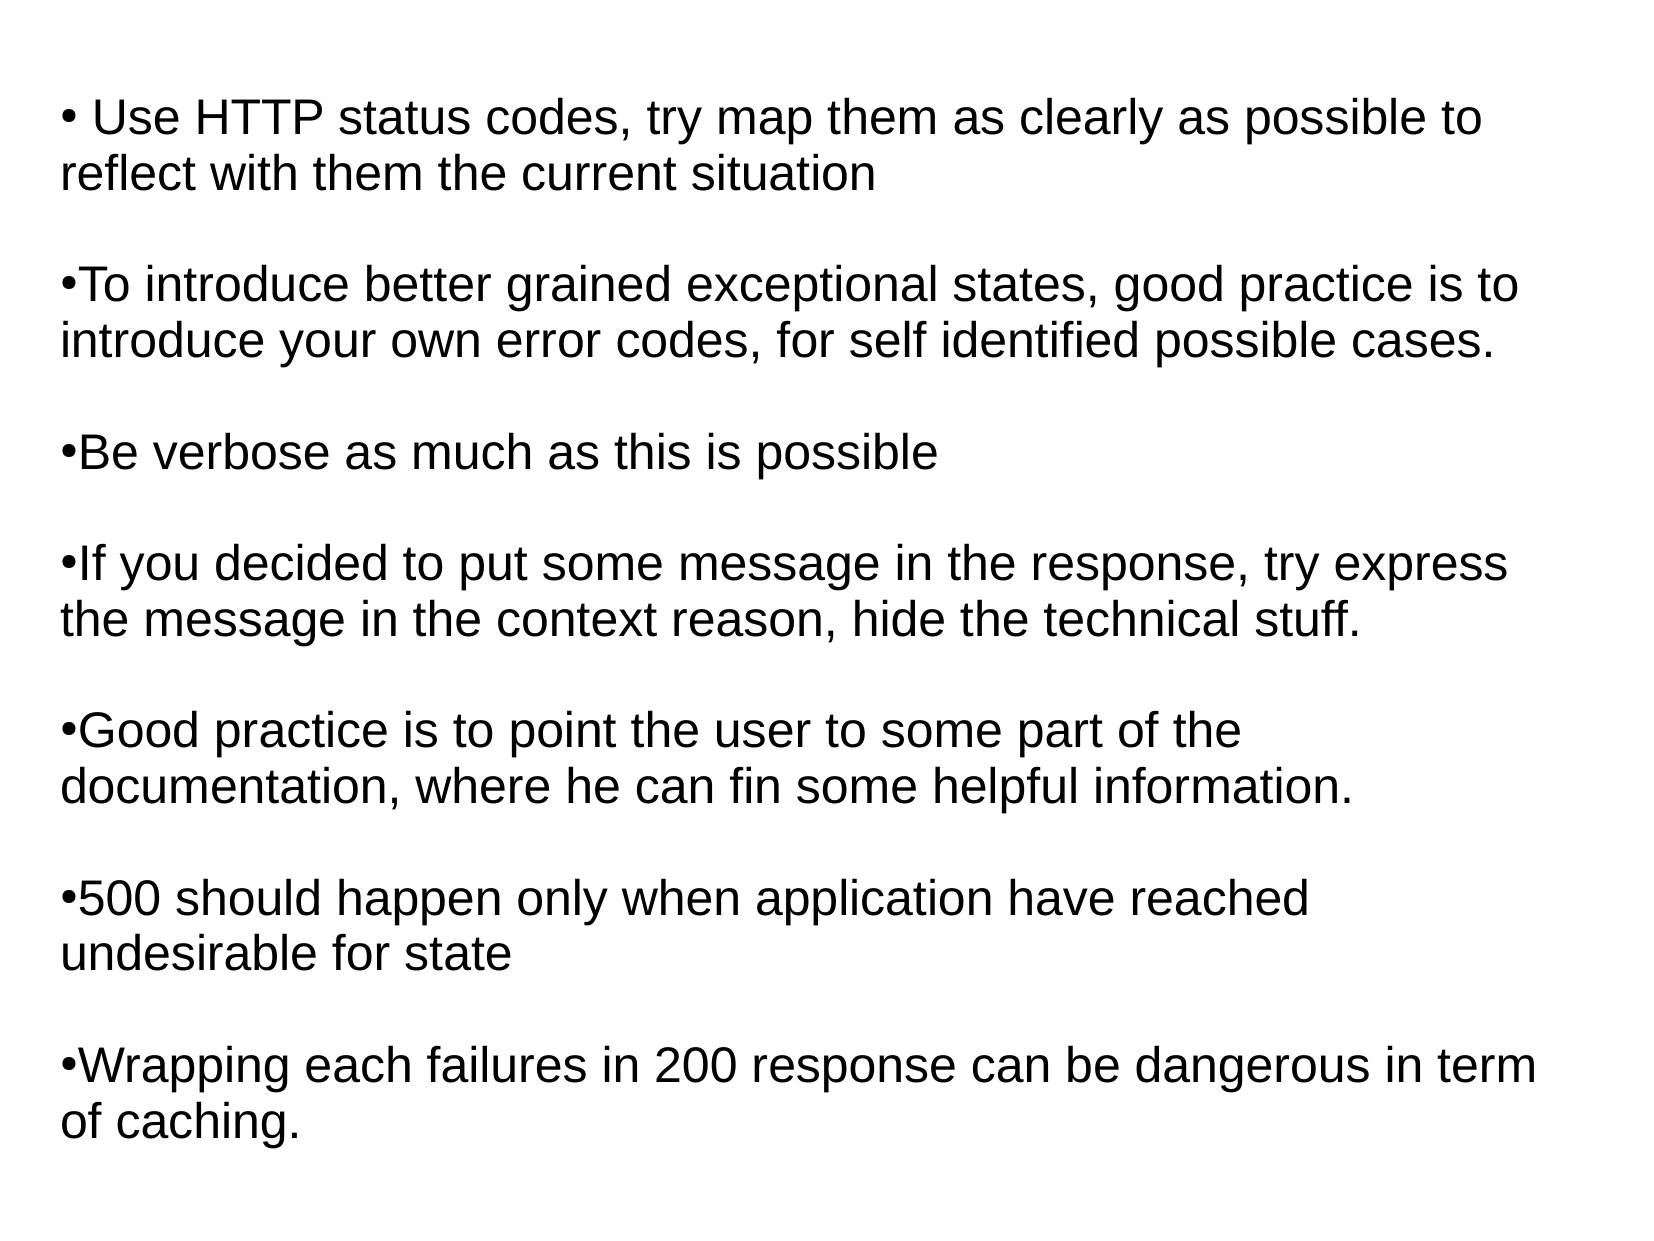

# Use HTTP status codes, try map them as clearly as possible to reflect with them the current situation
To introduce better grained exceptional states, good practice is to introduce your own error codes, for self identified possible cases.
Be verbose as much as this is possible
If you decided to put some message in the response, try express the message in the context reason, hide the technical stuff.
Good practice is to point the user to some part of the documentation, where he can fin some helpful information.
500 should happen only when application have reached undesirable for state
Wrapping each failures in 200 response can be dangerous in term of caching.